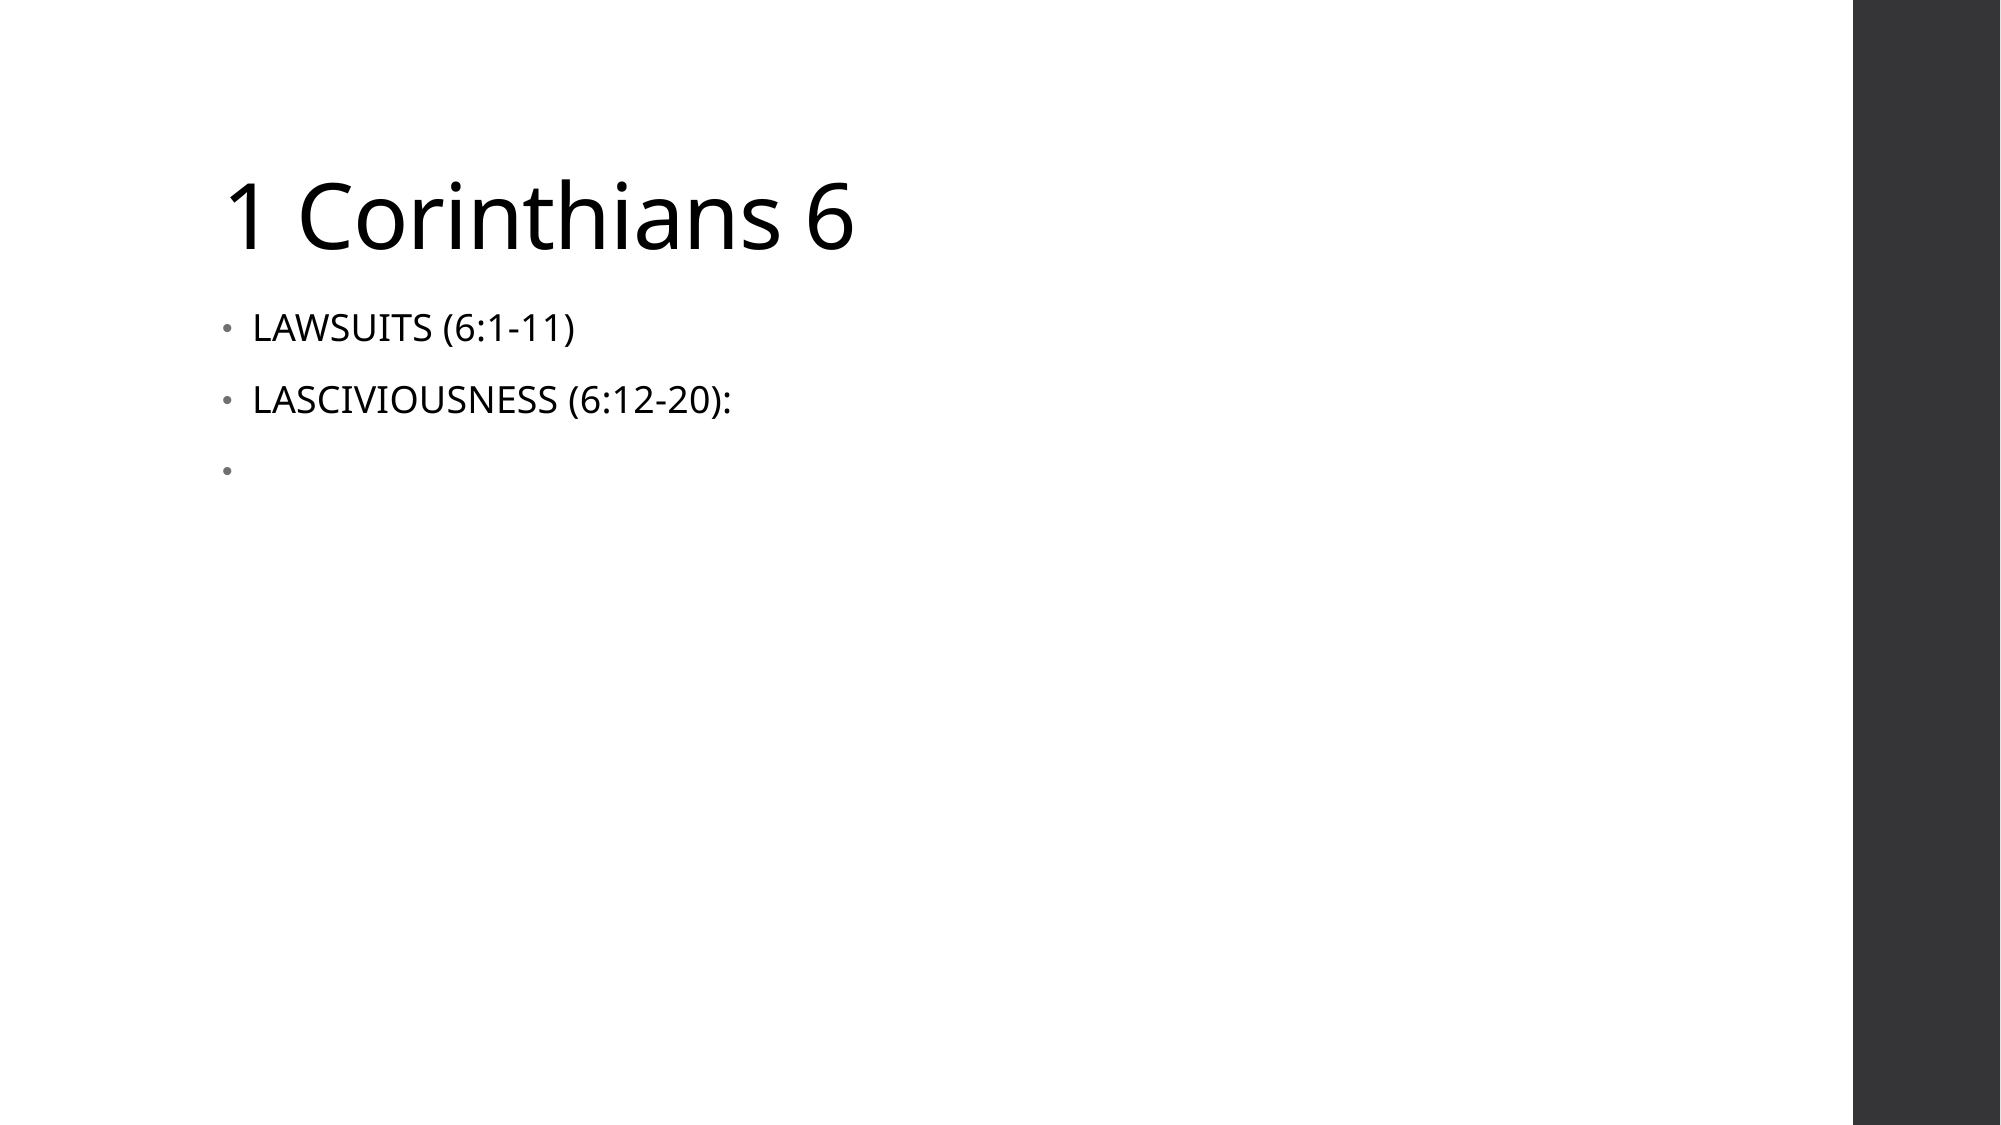

# 1 Corinthians 6
LAWSUITS (6:1-11)
LASCIVIOUSNESS (6:12-20):